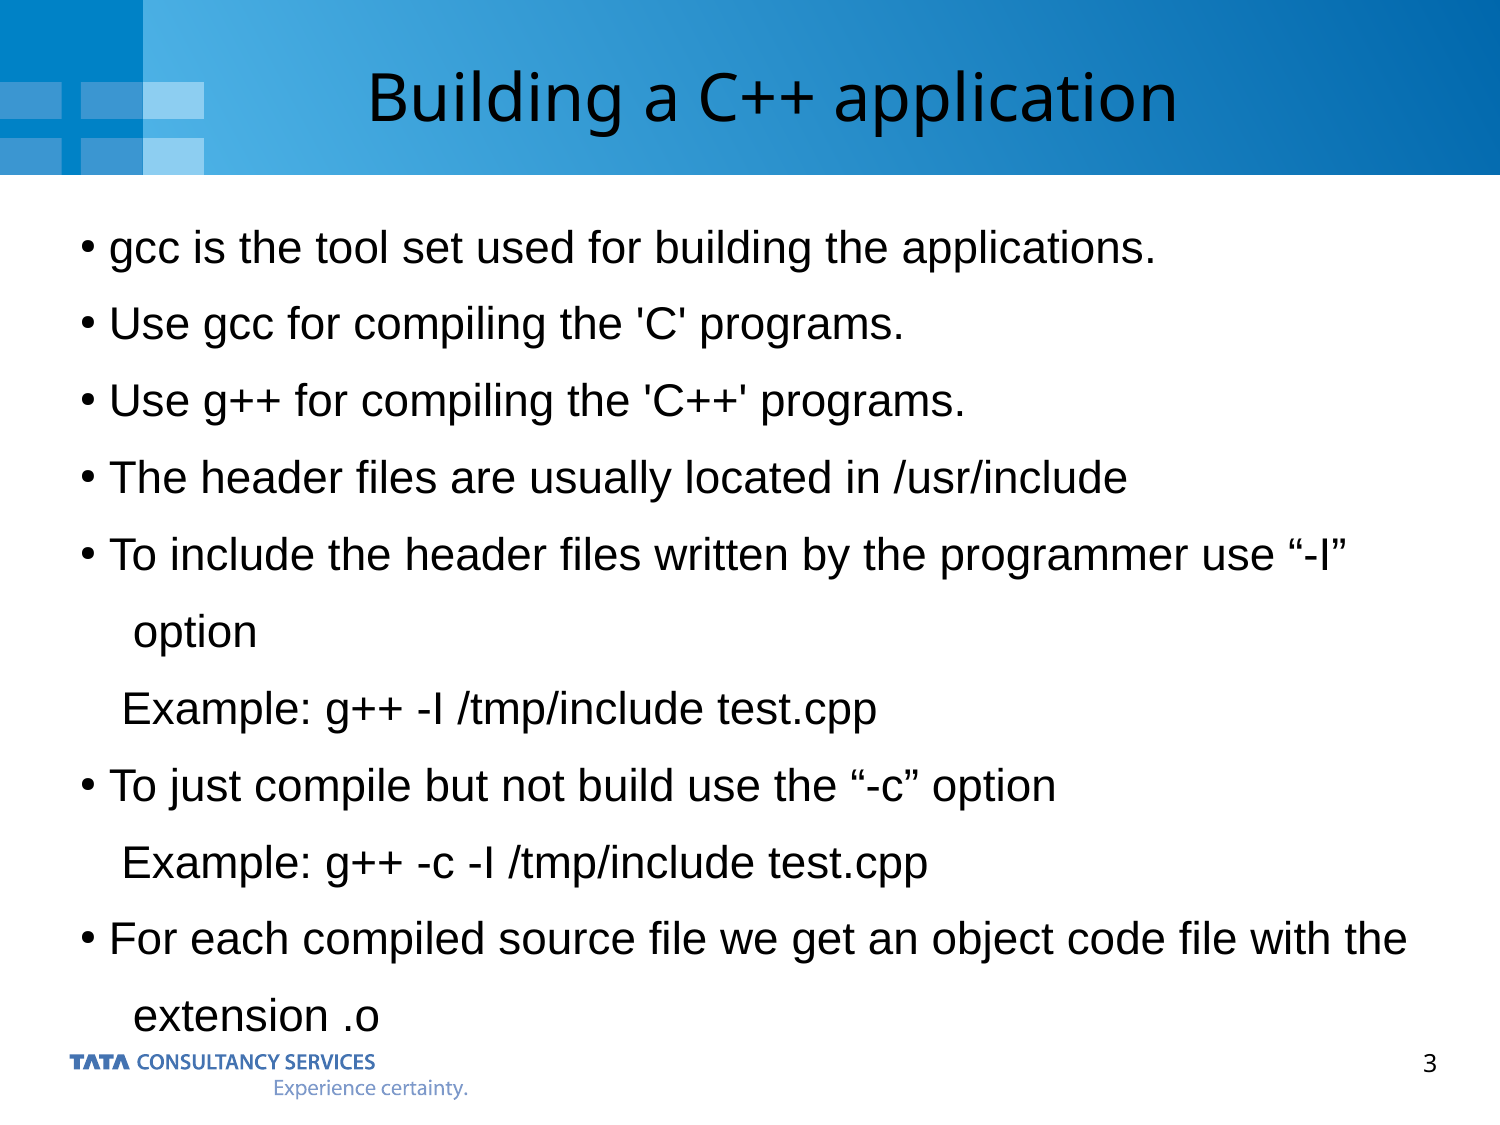

Building a C++ application
 gcc is the tool set used for building the applications.
 Use gcc for compiling the 'C' programs.
 Use g++ for compiling the 'C++' programs.
 The header files are usually located in /usr/include
 To include the header files written by the programmer use “-I” option
 Example: g++ -I /tmp/include test.cpp
 To just compile but not build use the “-c” option
 Example: g++ -c -I /tmp/include test.cpp
 For each compiled source file we get an object code file with the extension .o